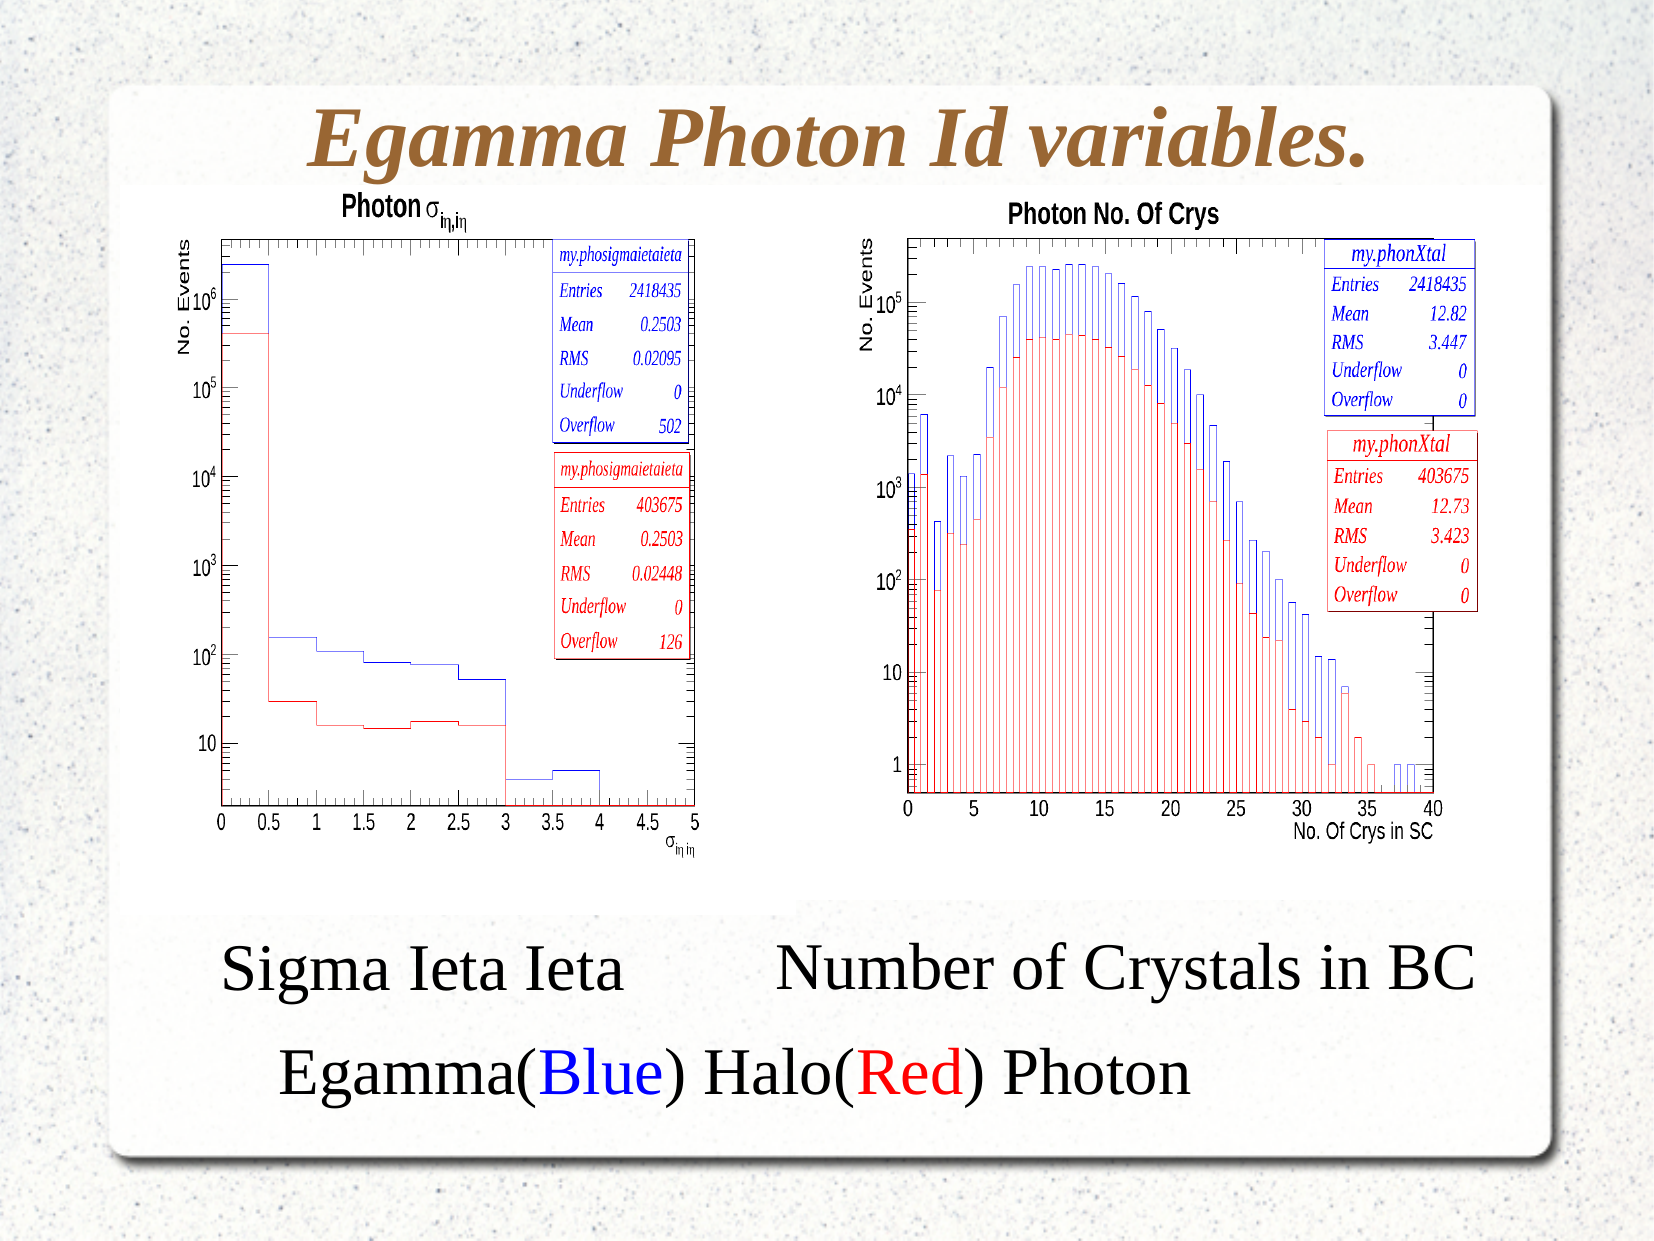

# Egamma Photon Id variables.
Number of Crystals in BC
Sigma Ieta Ieta
Egamma(Blue) Halo(Red) Photon